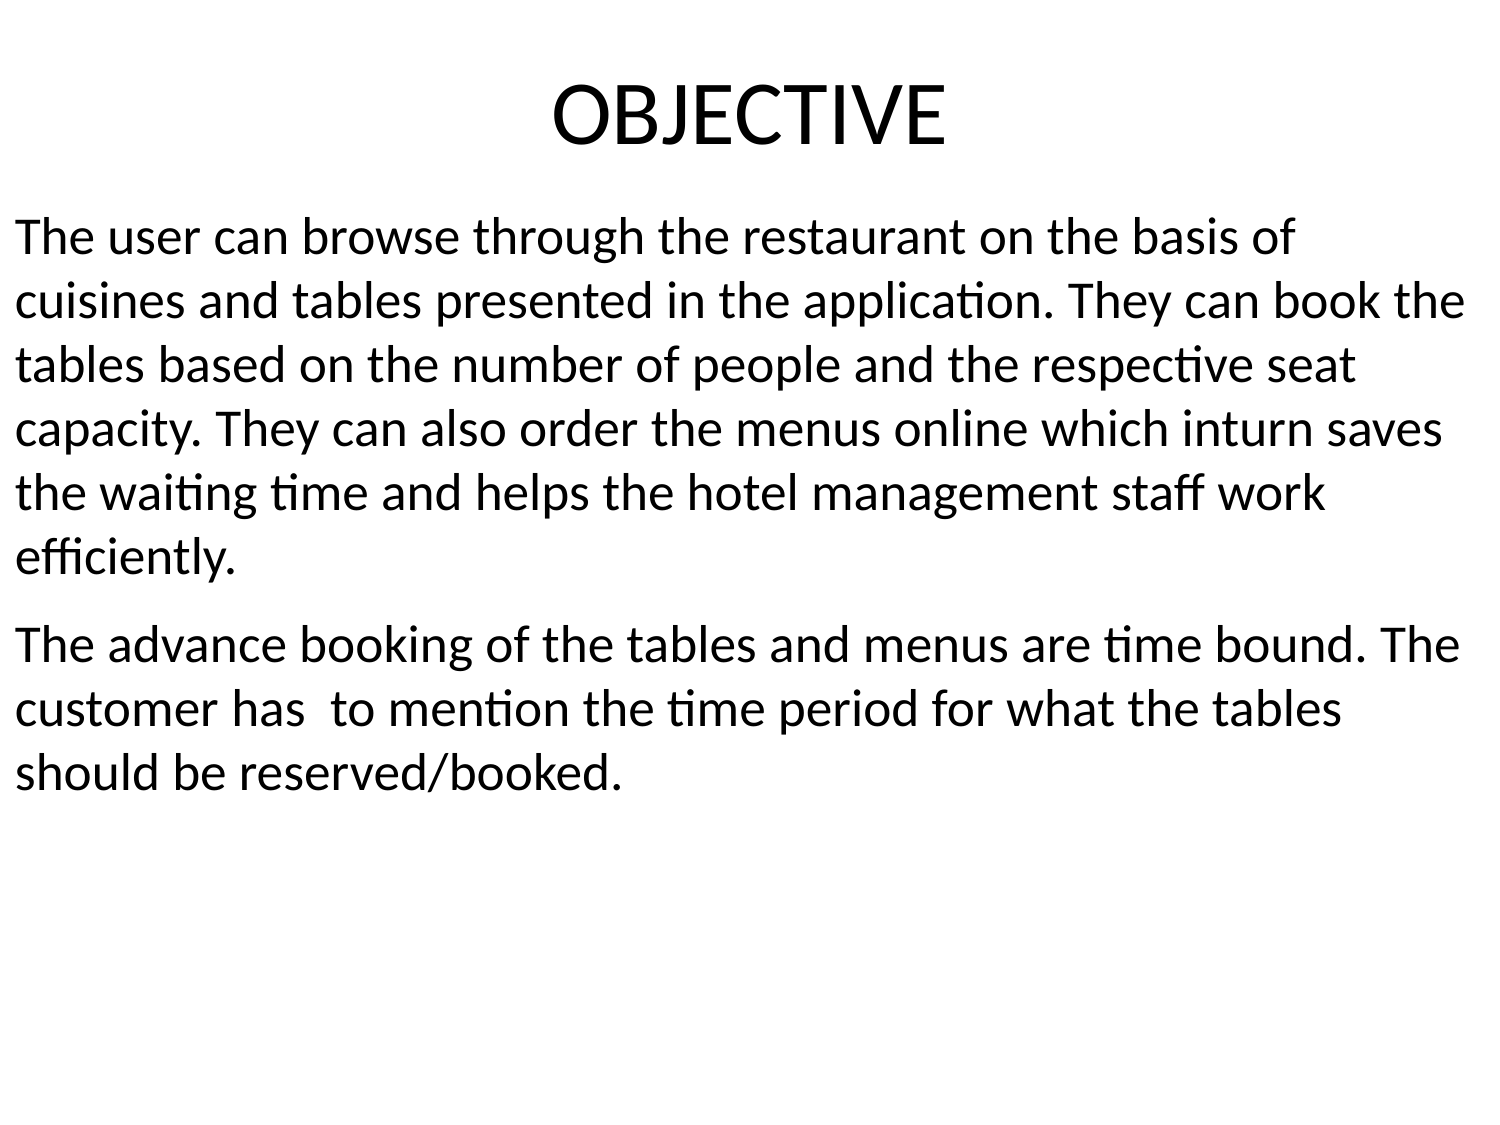

# OBJECTIVE
The user can browse through the restaurant on the basis of cuisines and tables presented in the application. They can book the tables based on the number of people and the respective seat capacity. They can also order the menus online which inturn saves the waiting time and helps the hotel management staff work efficiently.
The advance booking of the tables and menus are time bound. The customer has to mention the time period for what the tables should be reserved/booked.